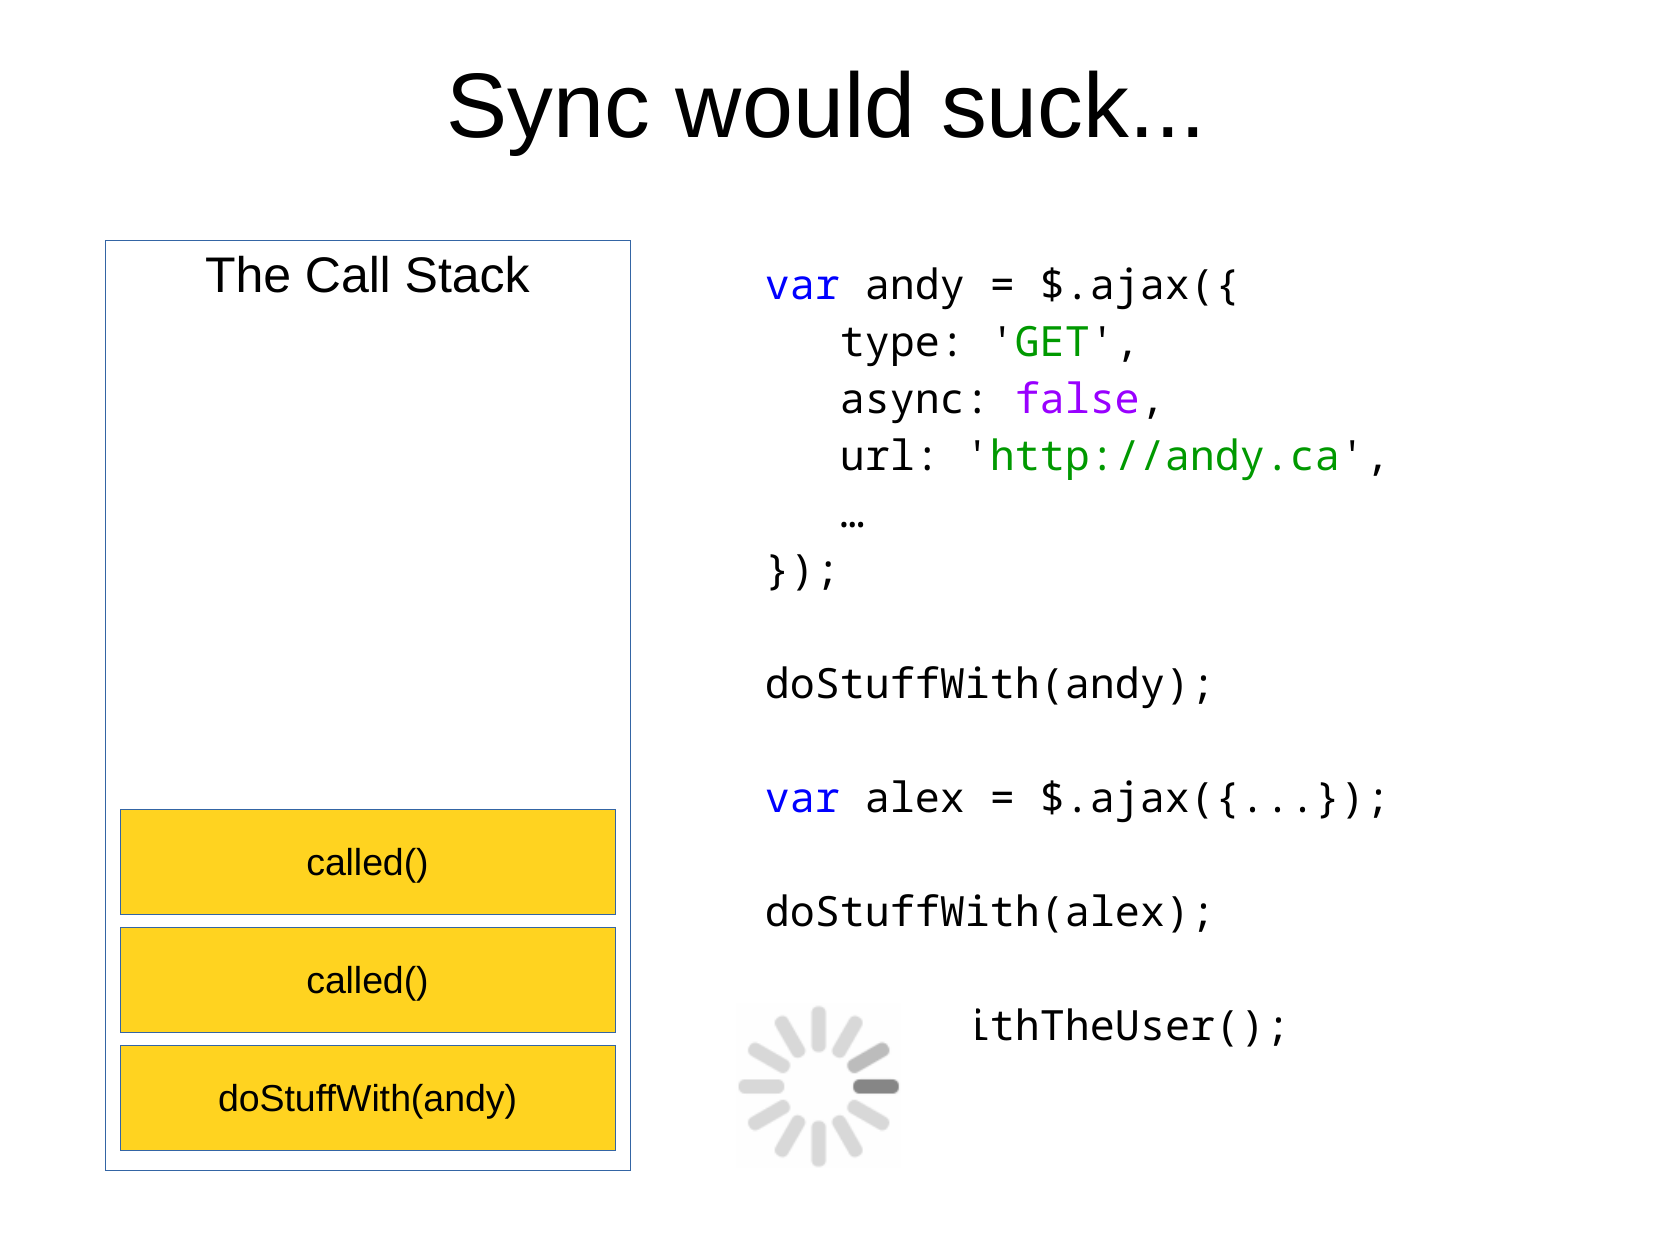

# Sync would suck...
The Call Stack
var andy = $.ajax({
	type: 'GET',
	async: false,
	url: 'http://andy.ca',
	…
});
doStuffWith(andy);
var alex = $.ajax({...});
doStuffWith(alex);
doStuffWithTheUser();
called()
called()
$.ajax({...})
doStuffWith(andy)